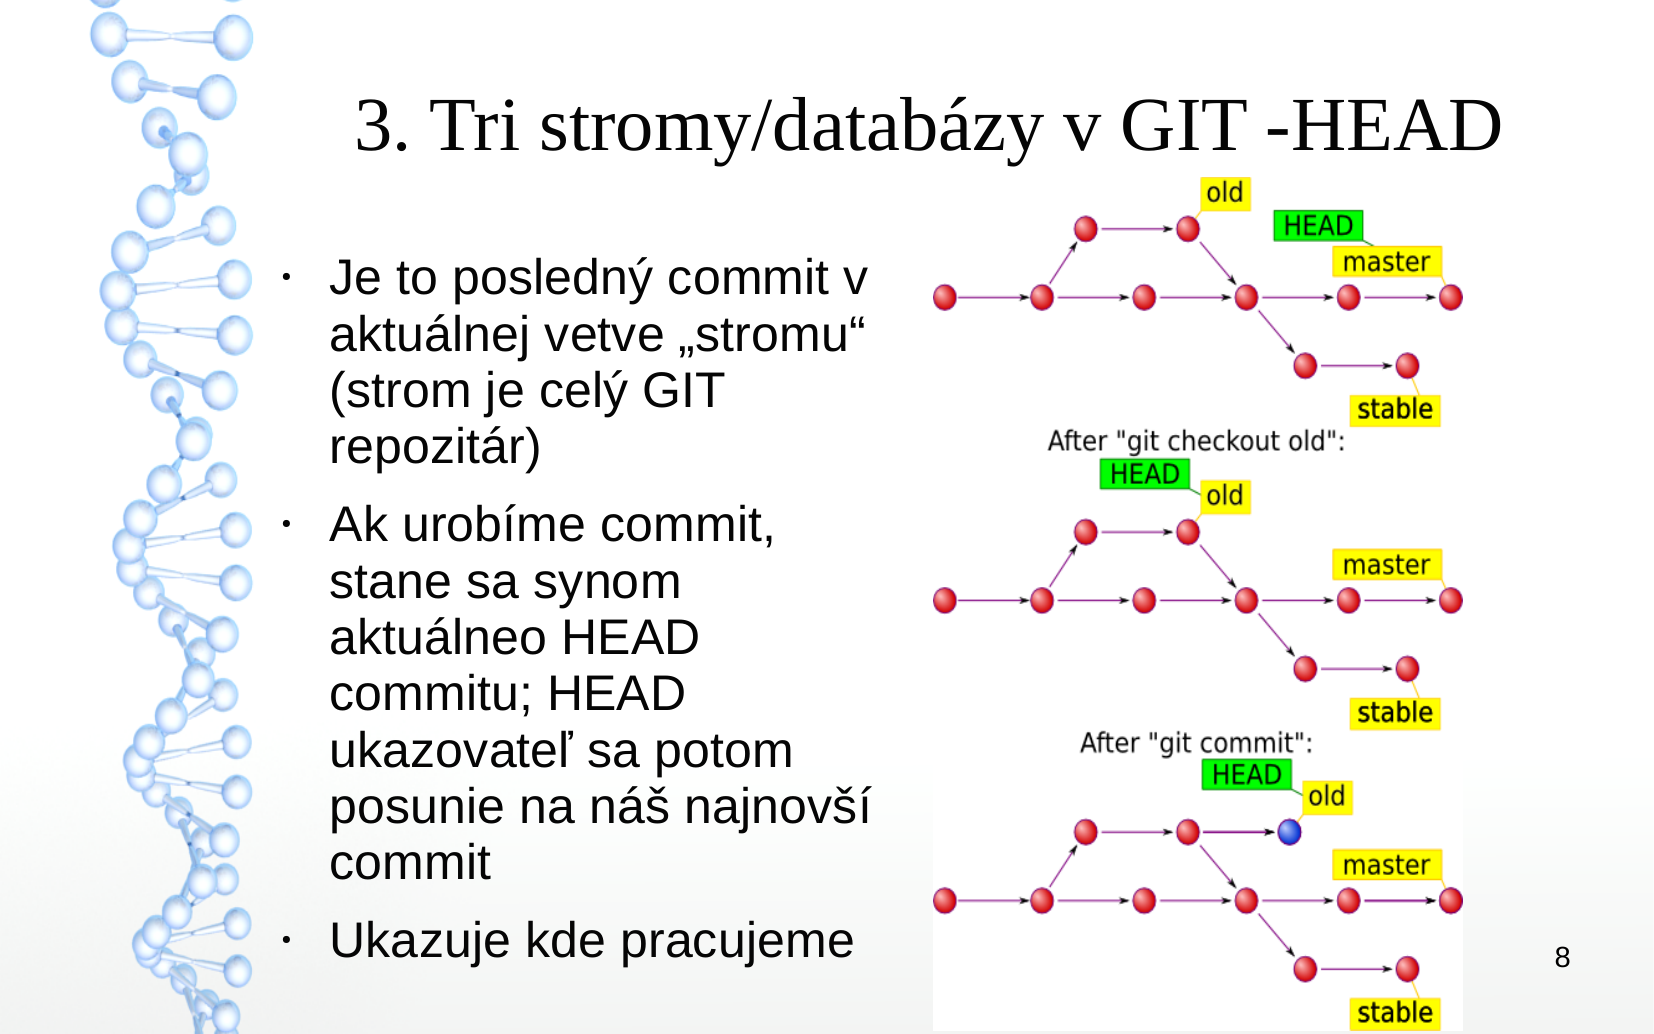

# 3. Tri stromy/databázy v GIT -HEAD
Je to posledný commit v aktuálnej vetve „stromu“ (strom je celý GIT repozitár)
Ak urobíme commit, stane sa synom aktuálneo HEAD commitu; HEAD ukazovateľ sa potom posunie na náš najnovší commit
Ukazuje kde pracujeme
8